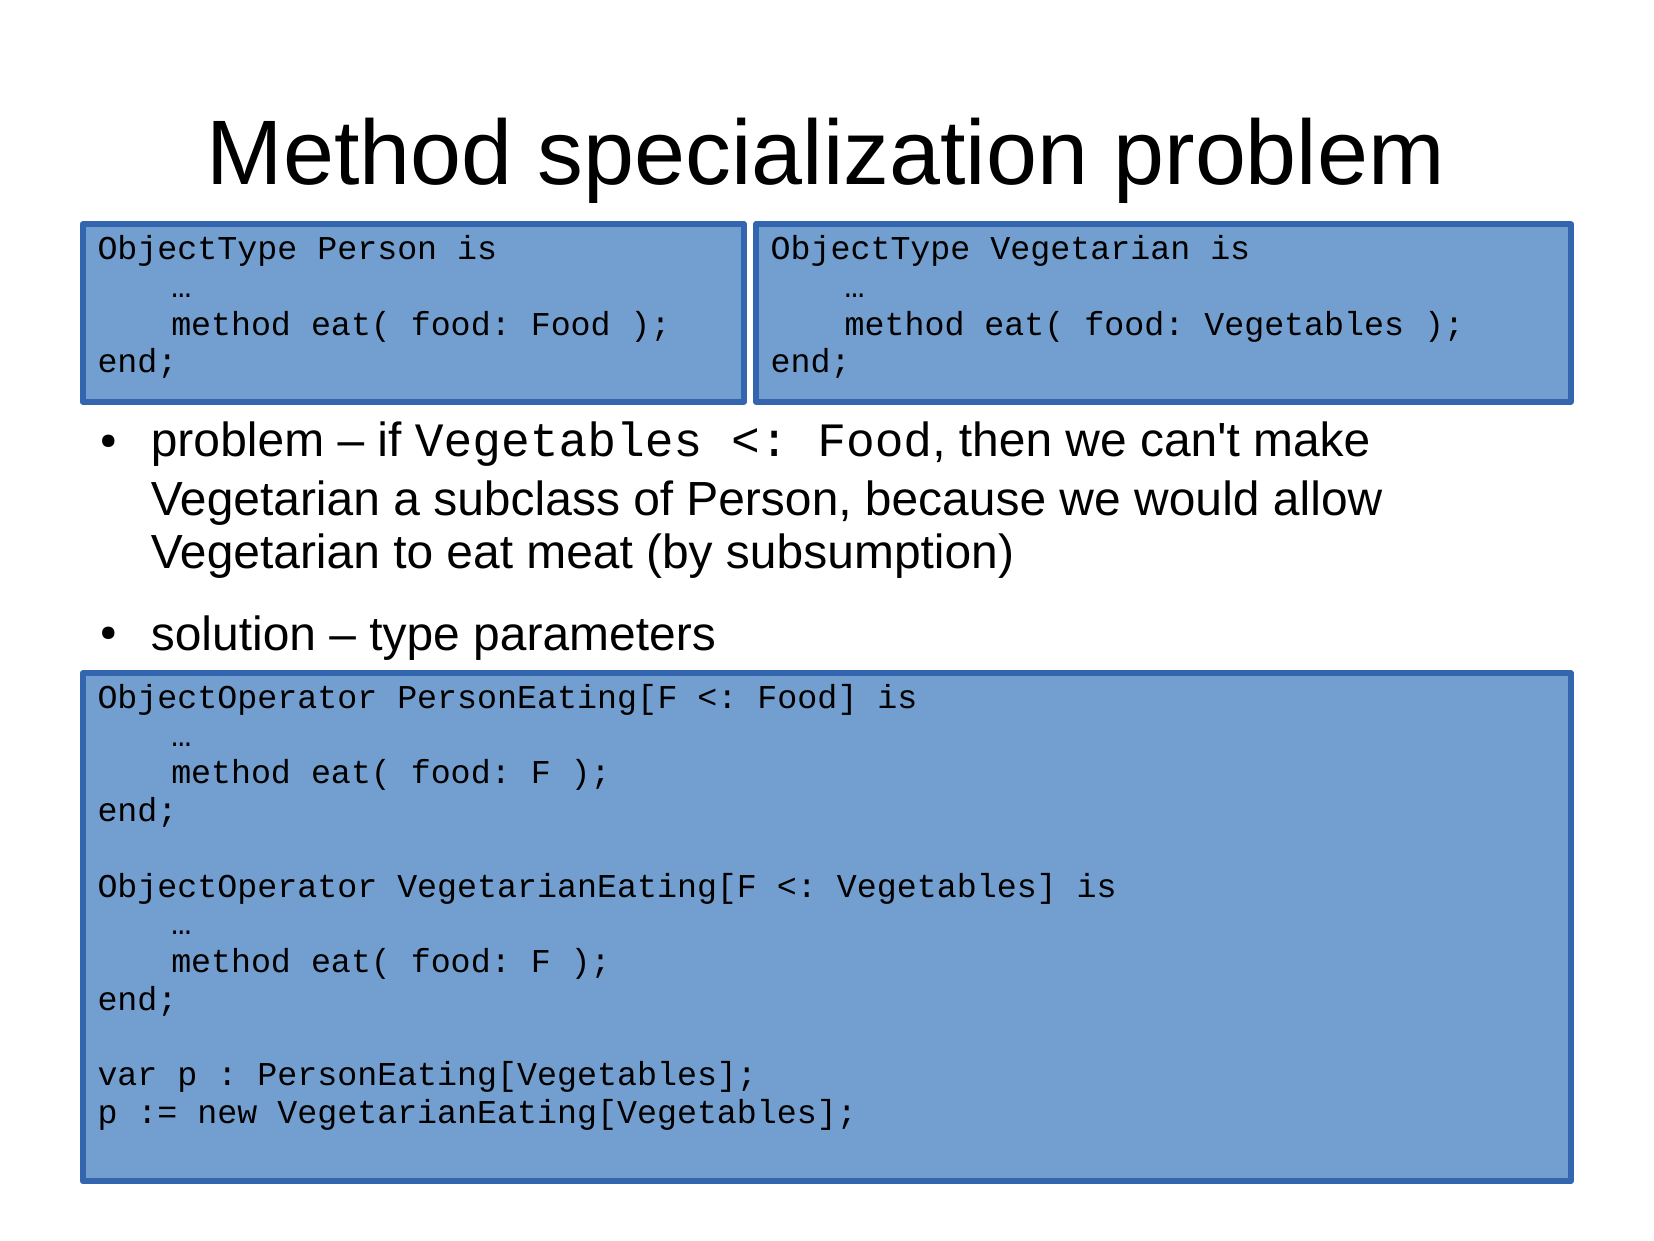

# Method specialization problem
ObjectType Person is
	…
	method eat( food: Food );
end;
ObjectType Vegetarian is
	…
	method eat( food: Vegetables );
end;
problem – if Vegetables <: Food, then we can't make Vegetarian a subclass of Person, because we would allow Vegetarian to eat meat (by subsumption)
solution – type parameters
ObjectOperator PersonEating[F <: Food] is
	…
	method eat( food: F );
end;
ObjectOperator VegetarianEating[F <: Vegetables] is
	…
	method eat( food: F );
end;
var p : PersonEating[Vegetables];
p := new VegetarianEating[Vegetables];